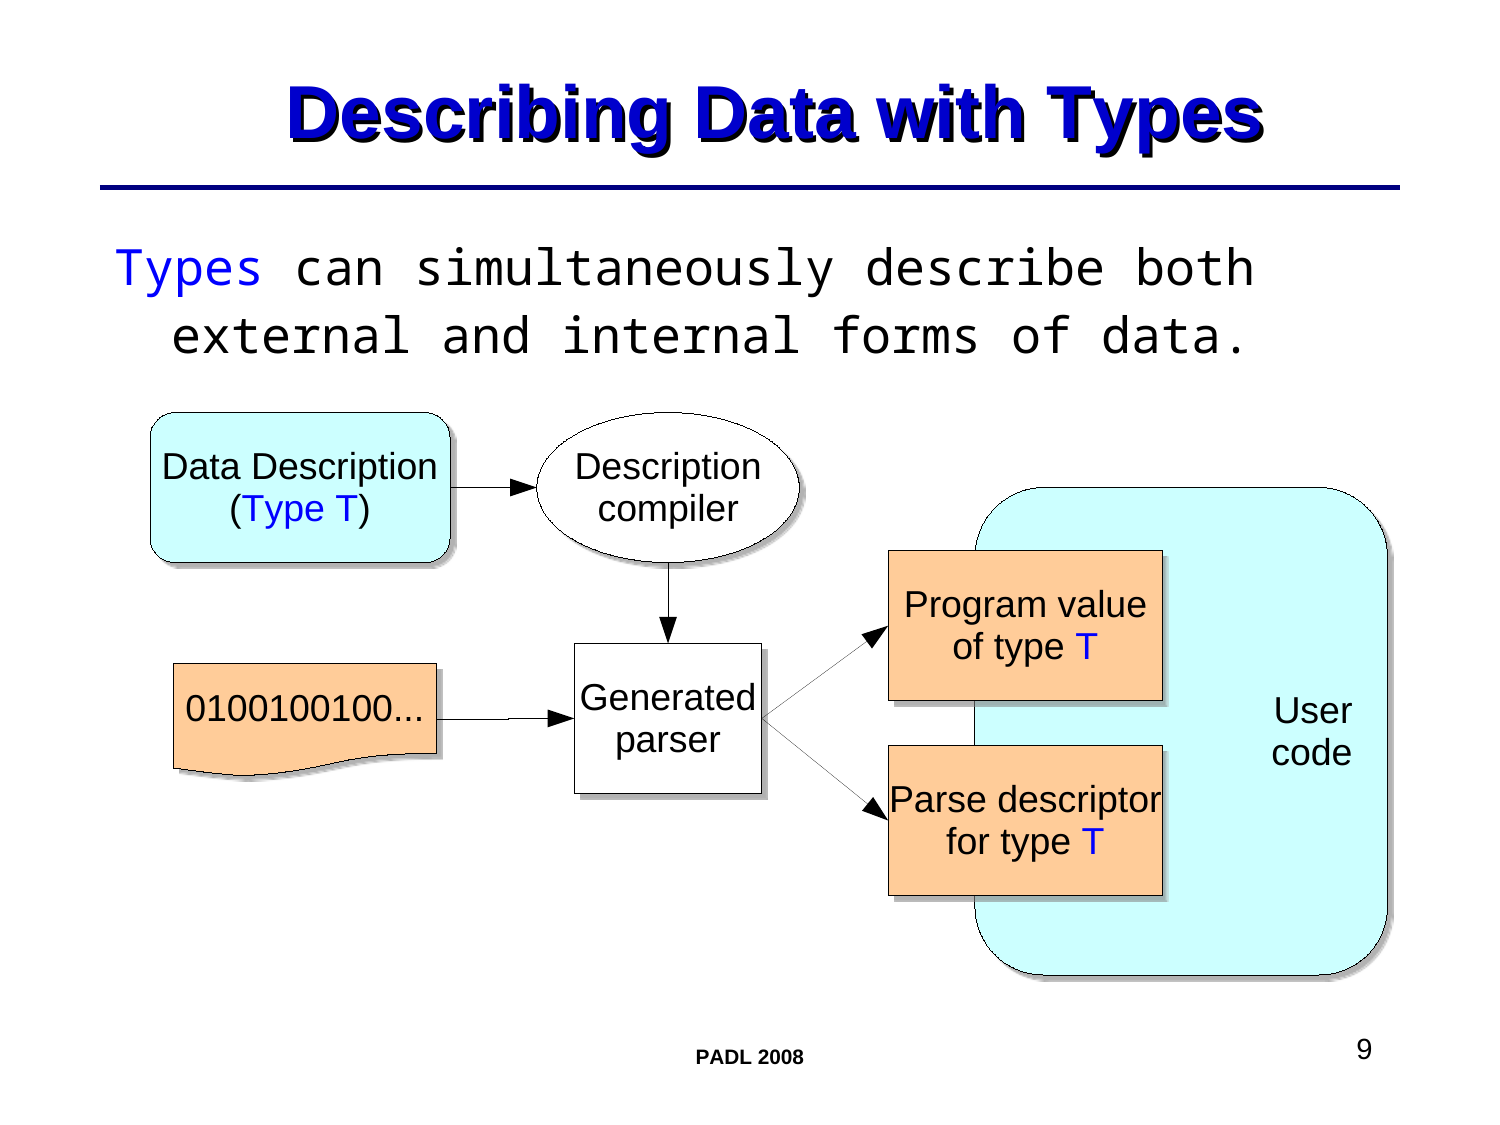

# Describing Data with Types
Types can simultaneously describe both external and internal forms of data.
Data Description
(Type T)
Description
compiler
User
code
Program value
of type T
Generated
parser
0100100100...
Parse descriptor
for type T
9